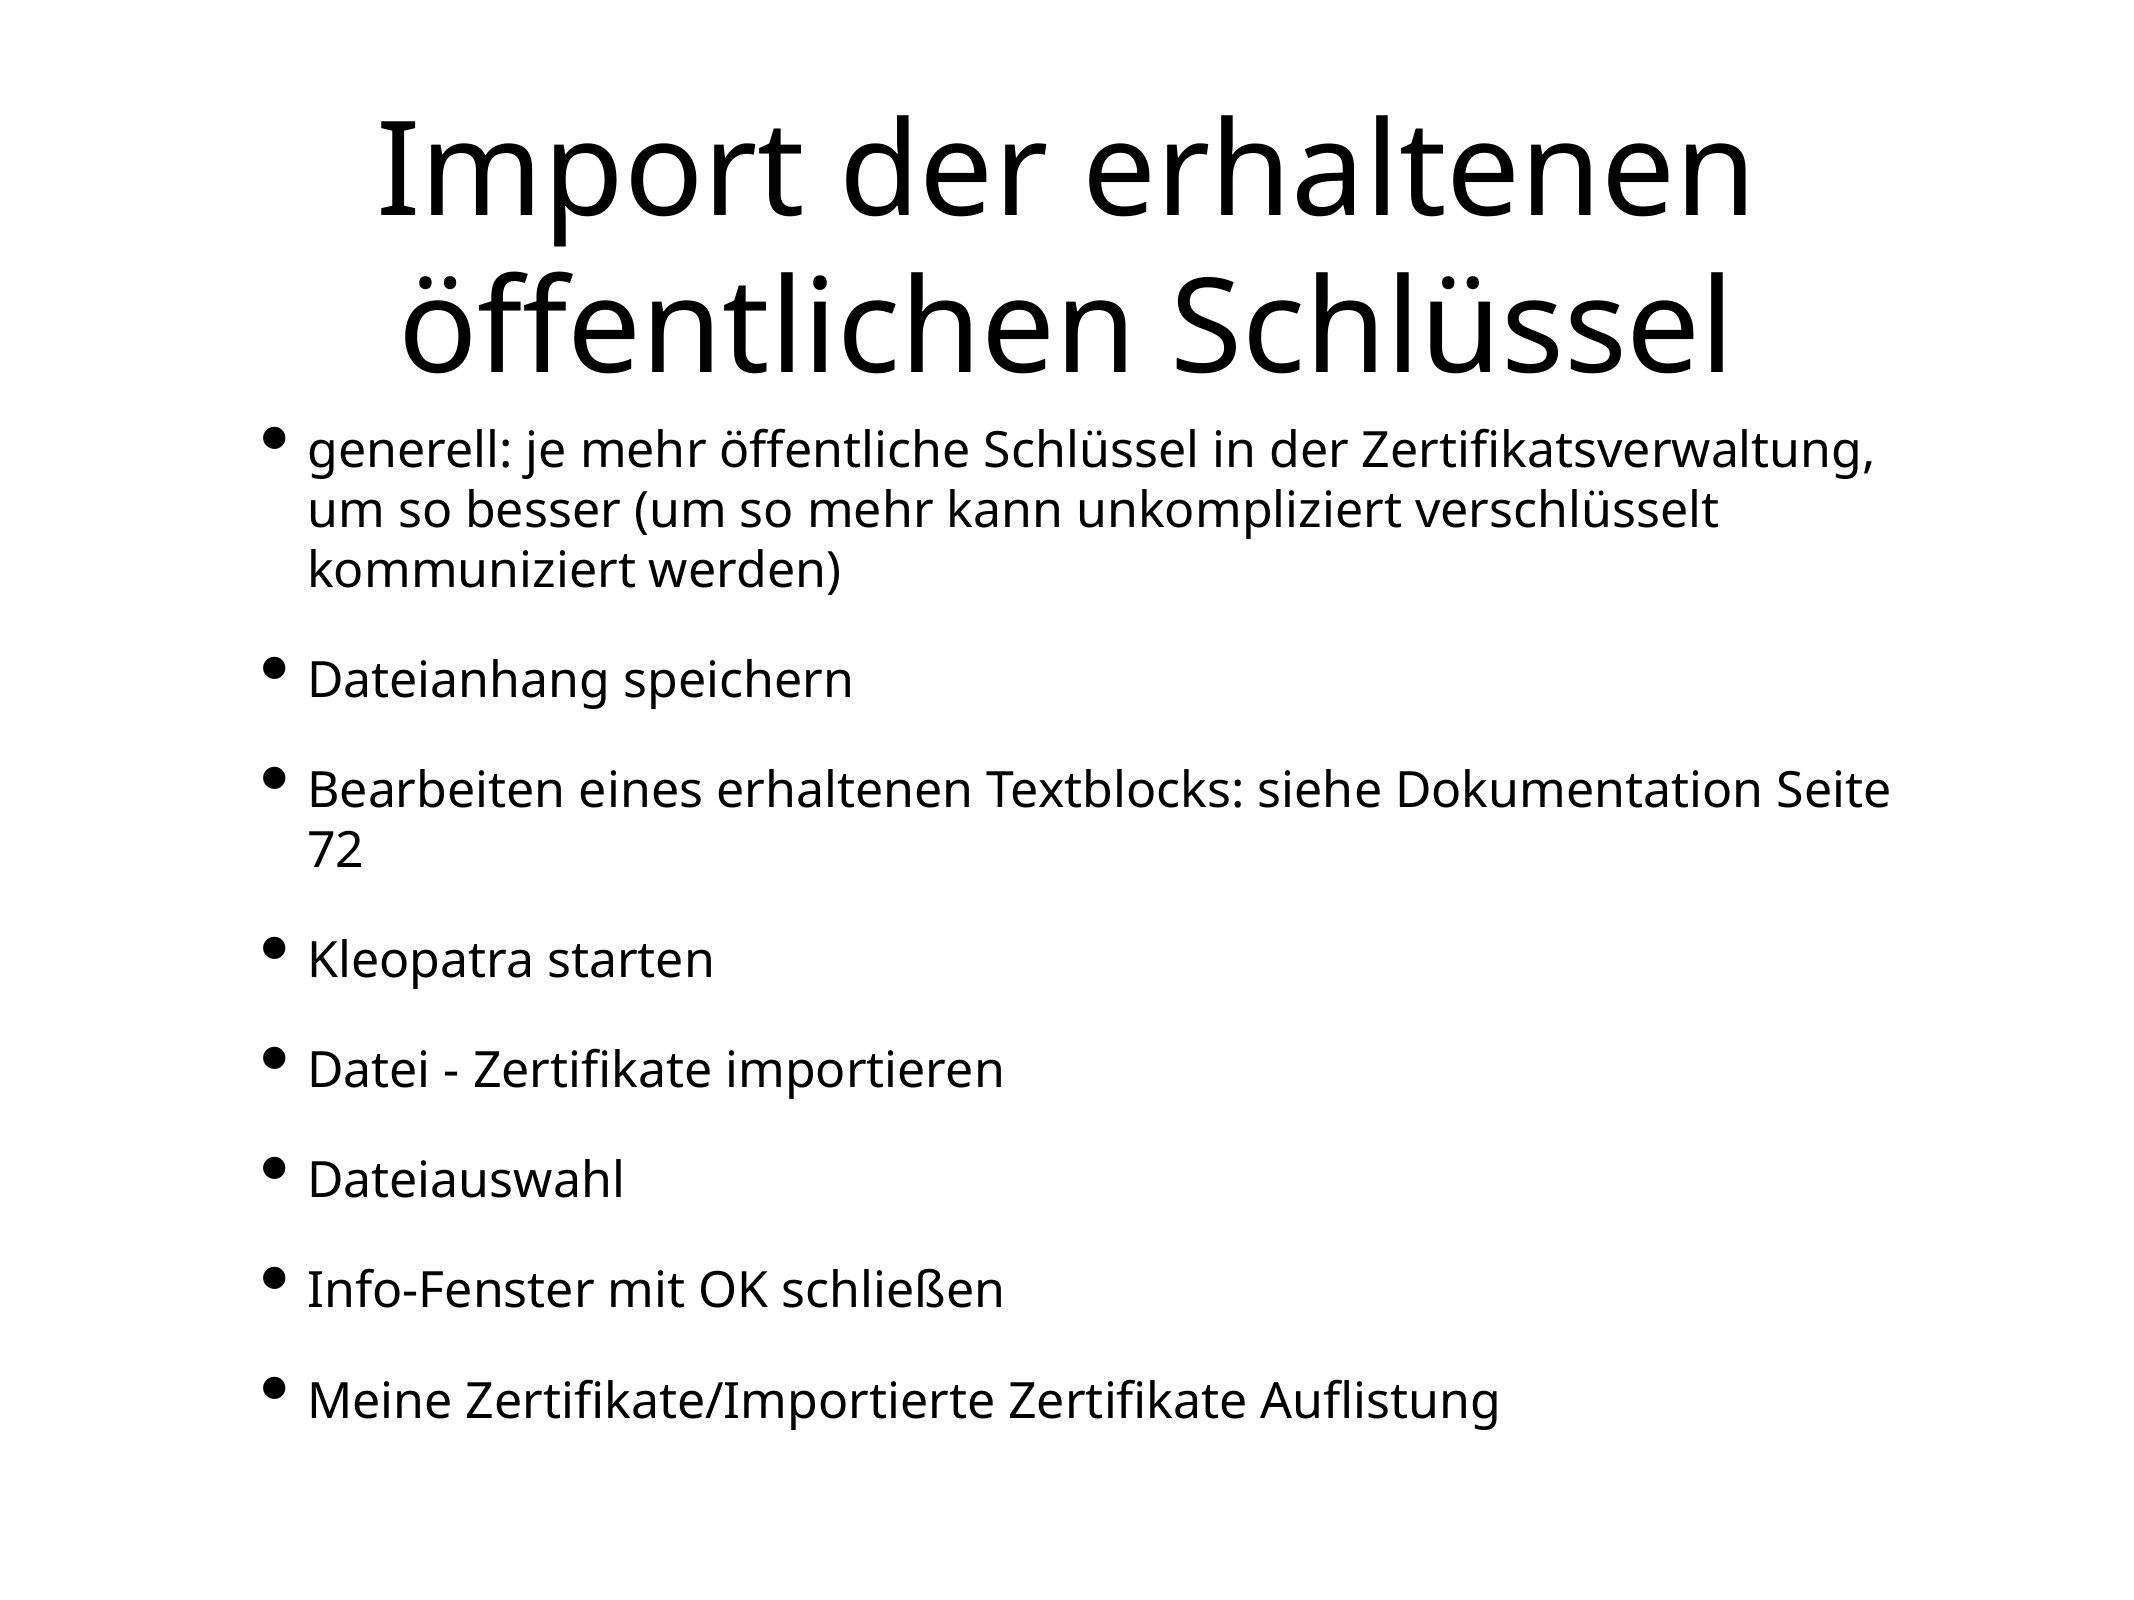

# Import der erhaltenen öffentlichen Schlüssel
generell: je mehr öffentliche Schlüssel in der Zertifikatsverwaltung, um so besser (um so mehr kann unkompliziert verschlüsselt kommuniziert werden)
Dateianhang speichern
Bearbeiten eines erhaltenen Textblocks: siehe Dokumentation Seite 72
Kleopatra starten
Datei - Zertifikate importieren
Dateiauswahl
Info-Fenster mit OK schließen
Meine Zertifikate/Importierte Zertifikate Auflistung